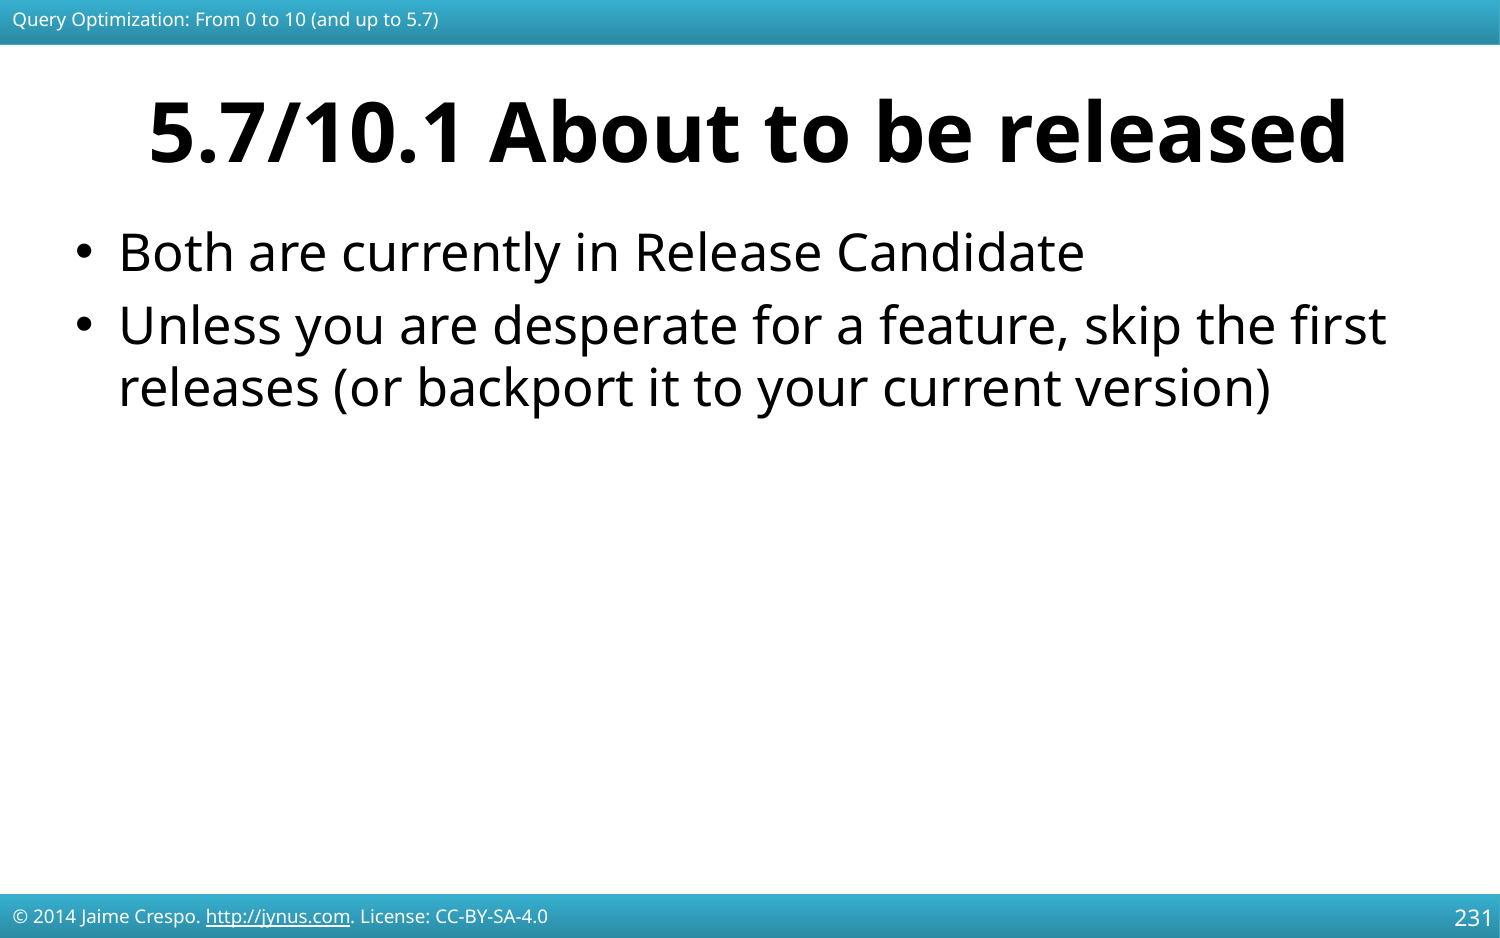

# 5.7/10.1 About to be released
Both are currently in Release Candidate
Unless you are desperate for a feature, skip the first releases (or backport it to your current version)